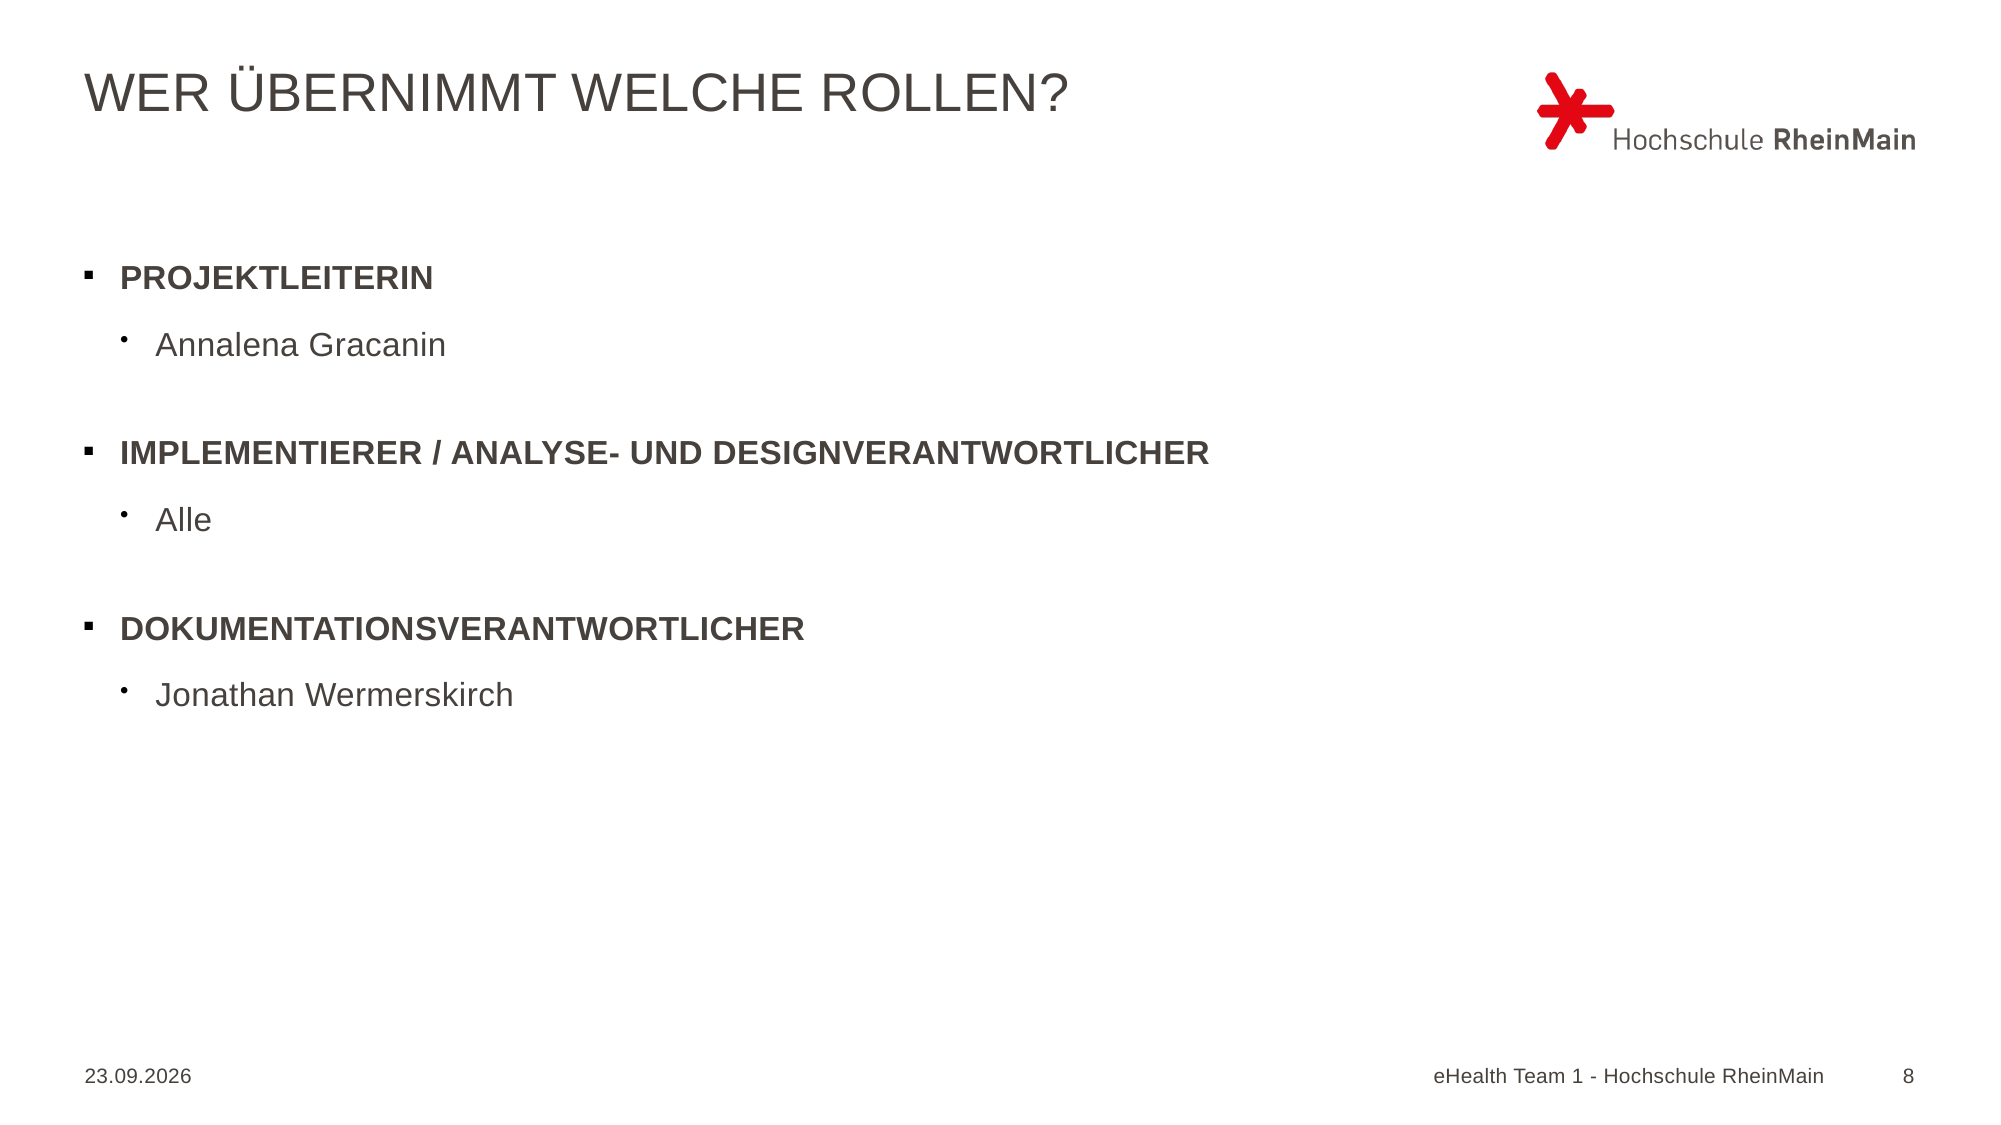

WER ÜBERNIMMT WELCHE ROLLEN?
# PROJEKTLEITERIN
Annalena Gracanin
IMPLEMENTIERER / ANALYSE- UND DESIGNVERANTWORTLICHER
Alle
DOKUMENTATIONSVERANTWORTLICHER
Jonathan Wermerskirch
eHealth Team 1 - Hochschule RheinMain